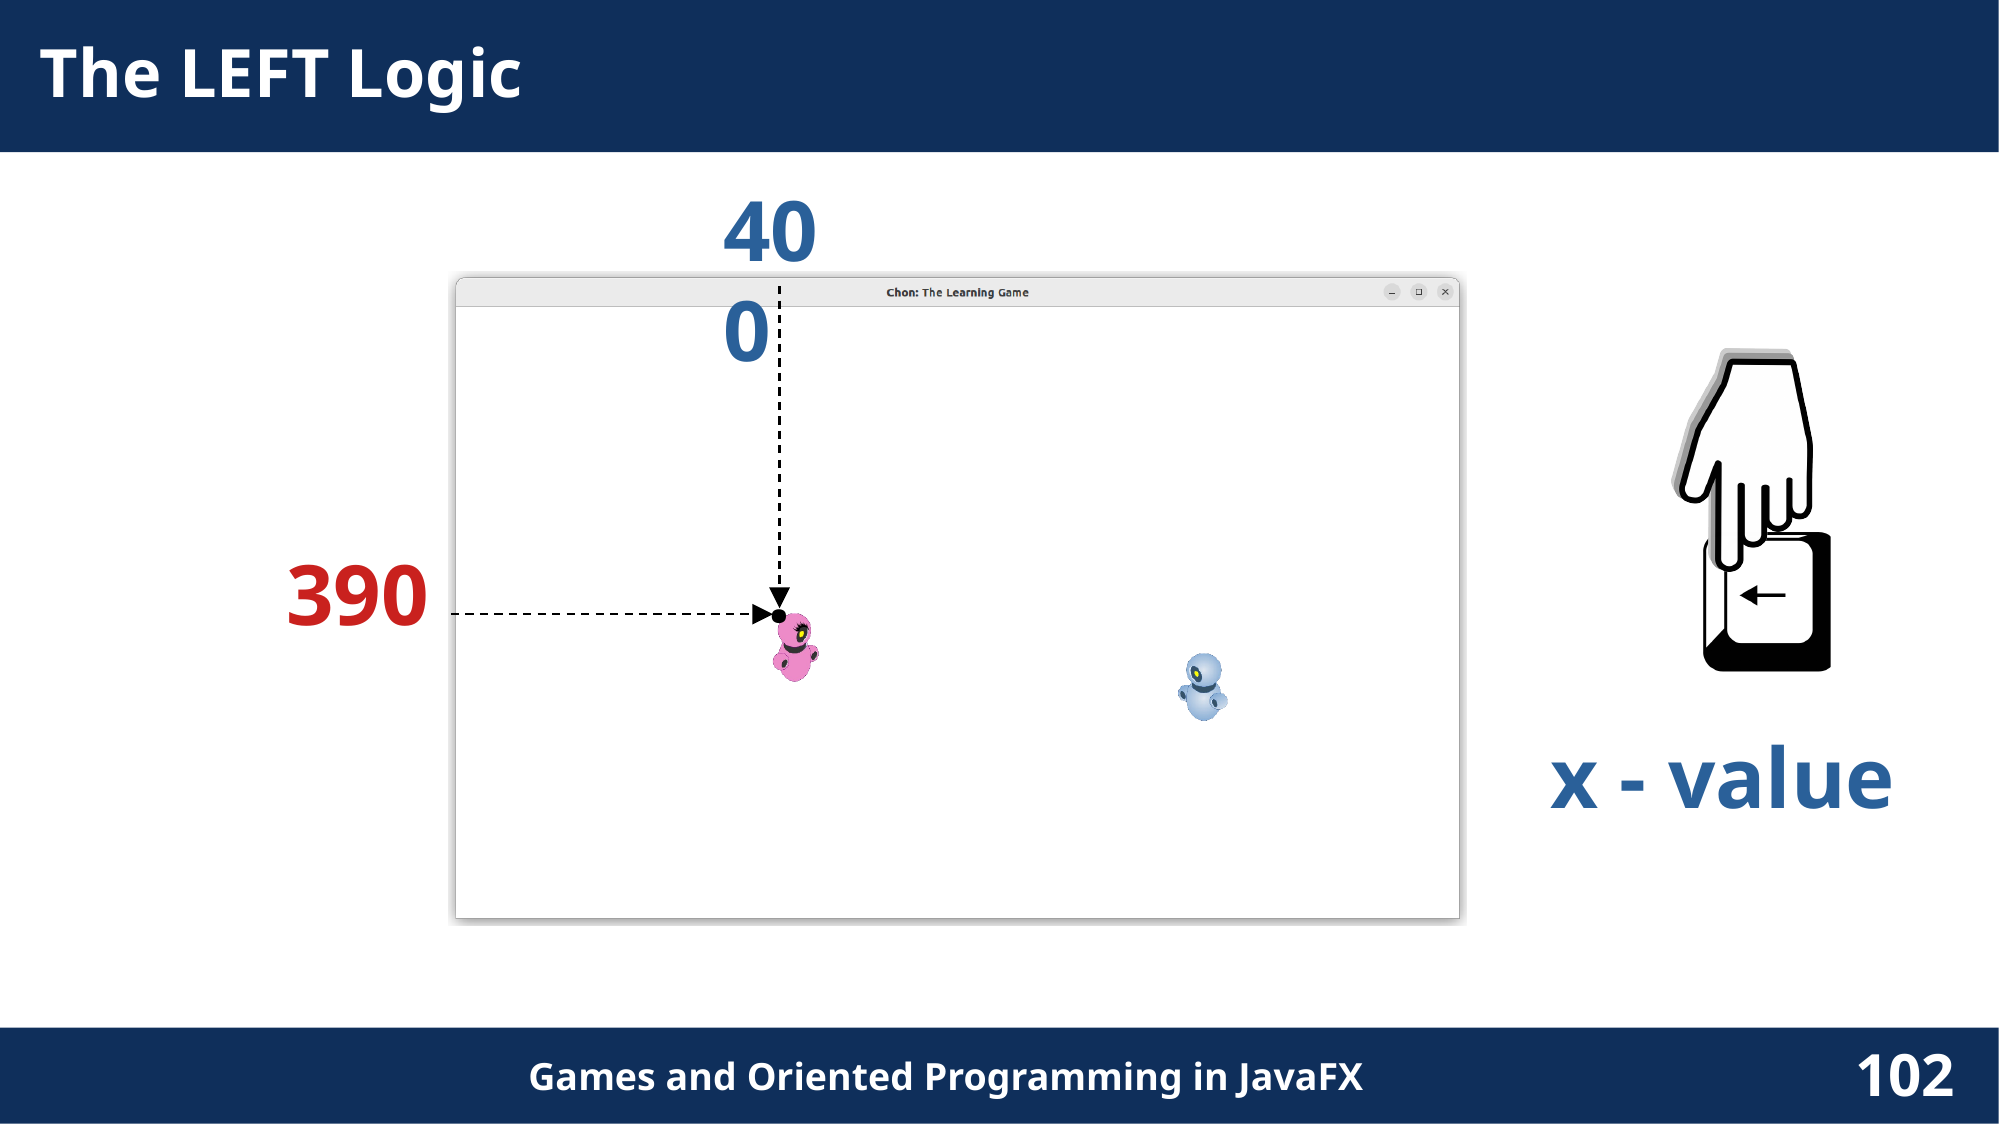

The LEFT Logic
400
.
390
x - value